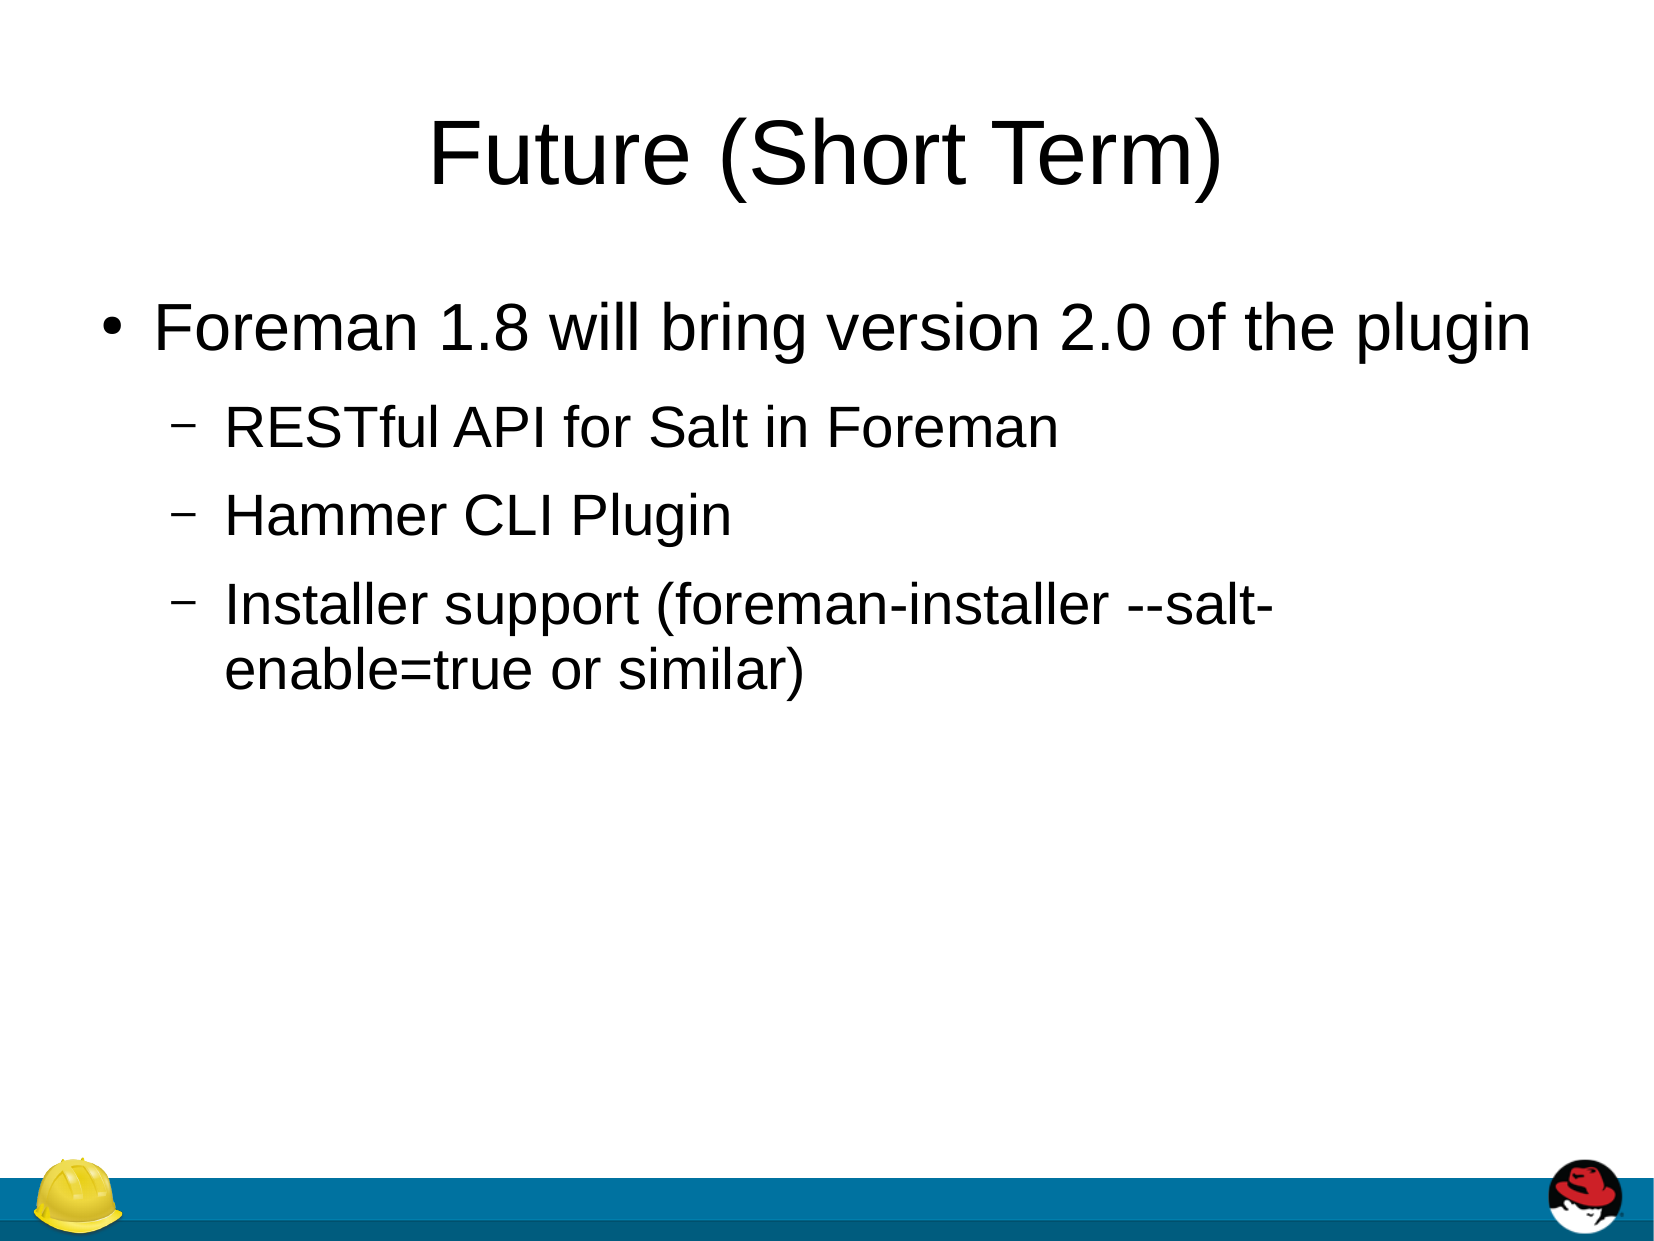

# Future (Short Term)
Foreman 1.8 will bring version 2.0 of the plugin
RESTful API for Salt in Foreman
Hammer CLI Plugin
Installer support (foreman-installer --salt-enable=true or similar)